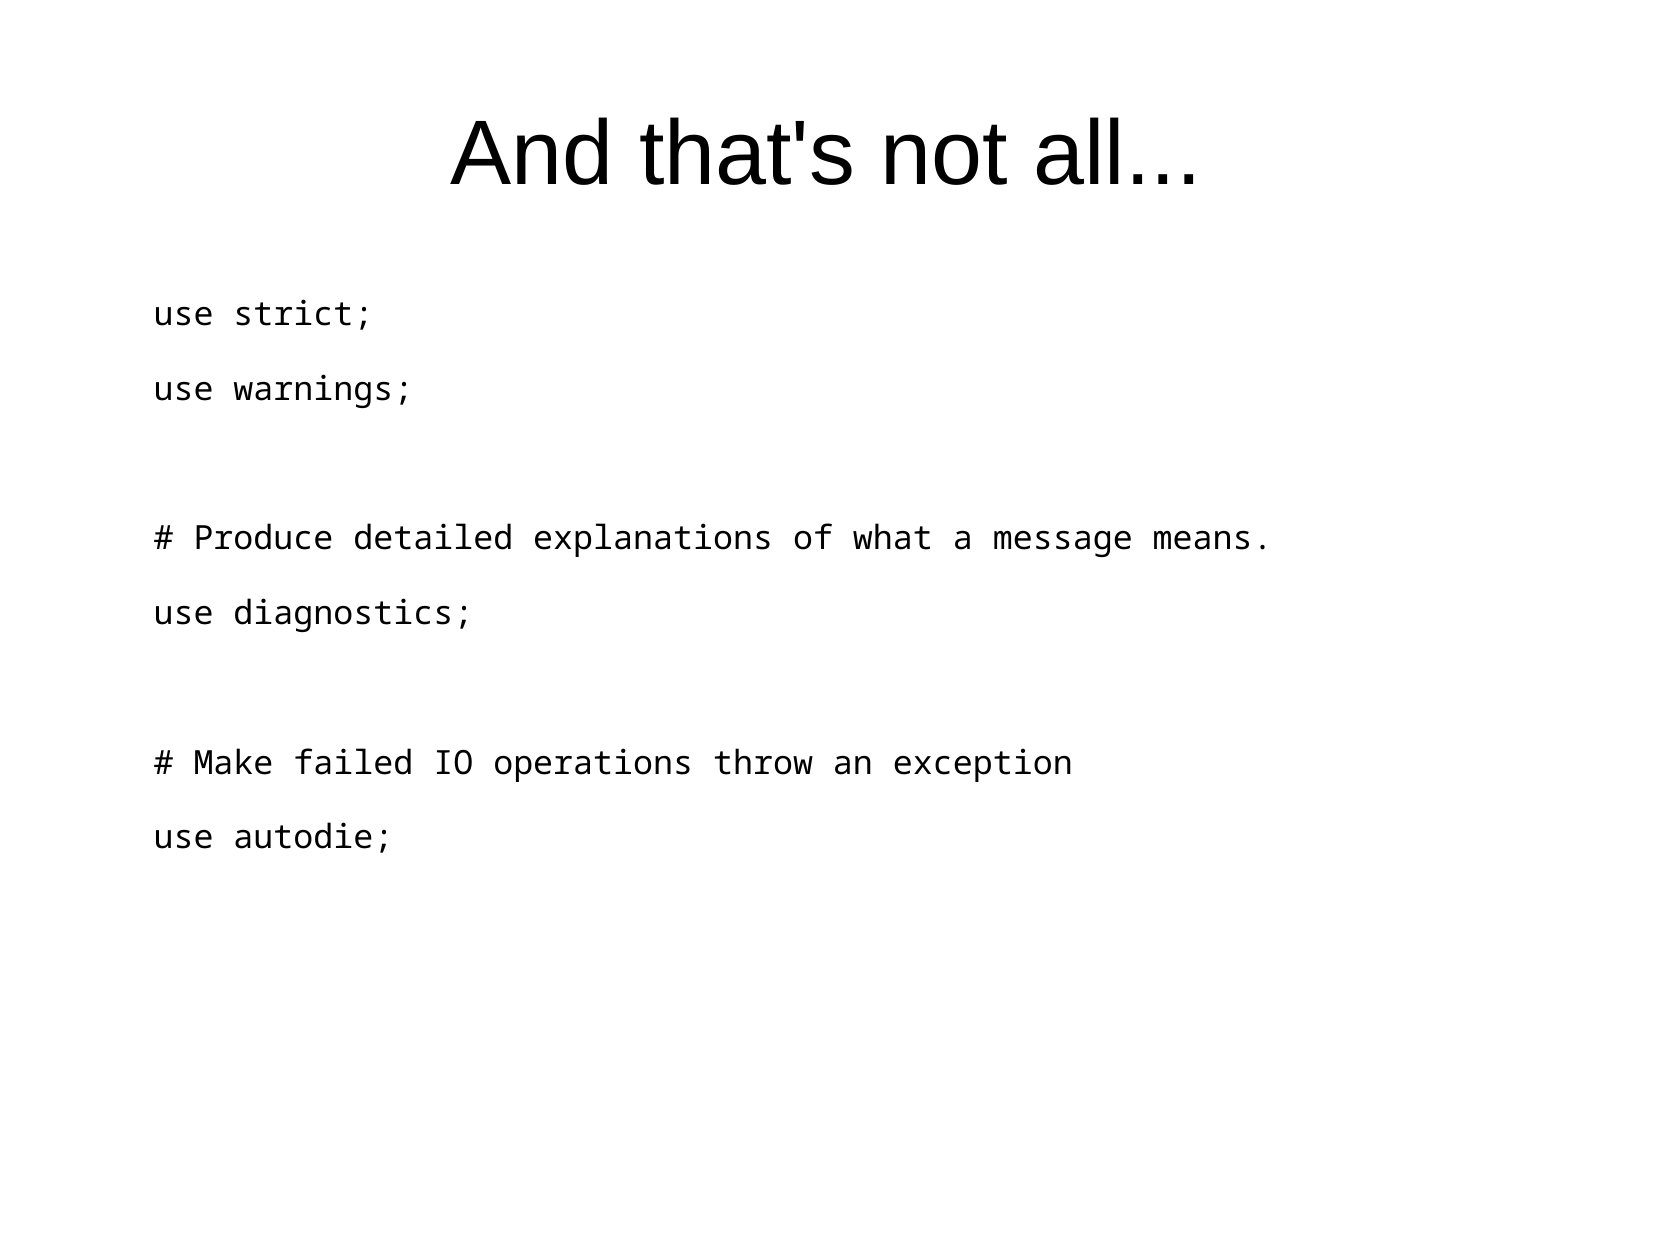

# And that's not all...
use strict;
use warnings;
# Produce detailed explanations of what a message means.
use diagnostics;
# Make failed IO operations throw an exception
use autodie;